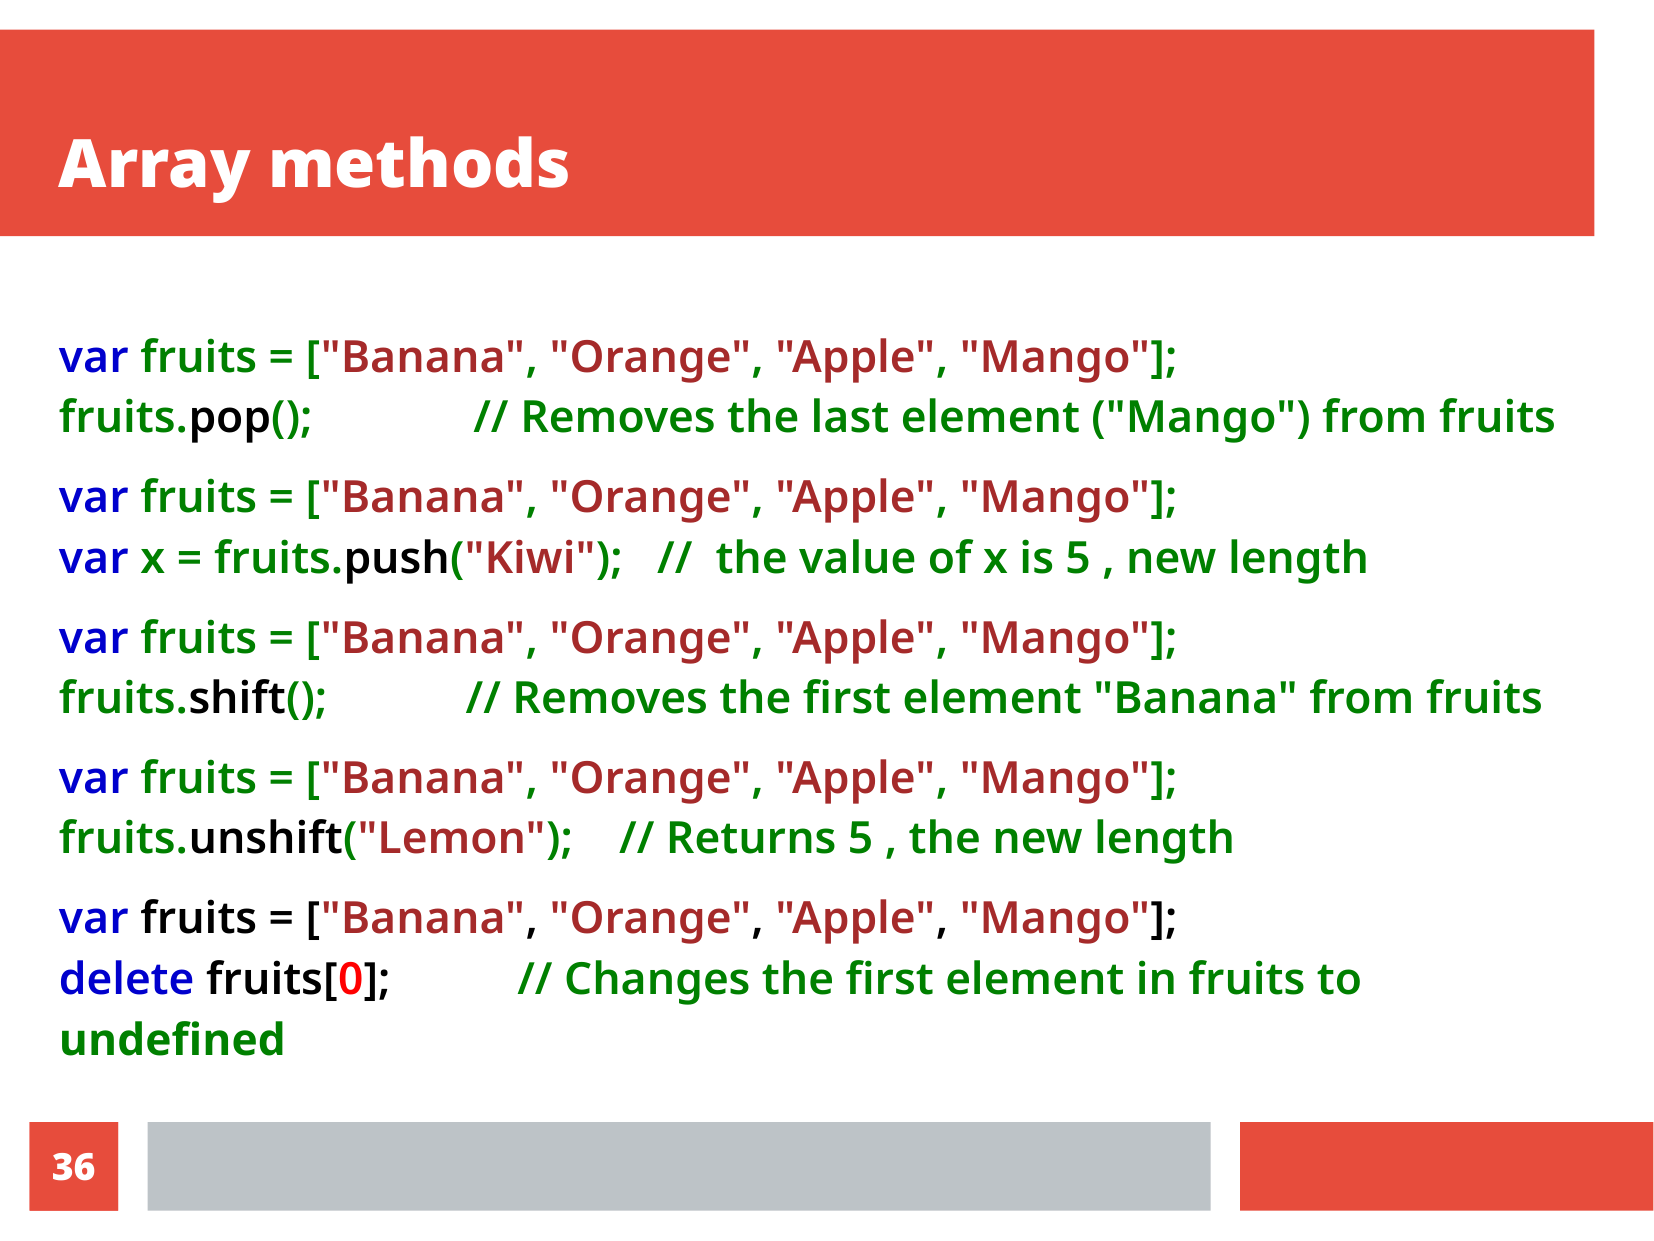

# Array methods
var fruits = ["Banana", "Orange", "Apple", "Mango"];
fruits.pop();              // Removes the last element ("Mango") from fruits
var fruits = ["Banana", "Orange", "Apple", "Mango"];
var x = fruits.push("Kiwi");   //  the value of x is 5 , new length
var fruits = ["Banana", "Orange", "Apple", "Mango"];
fruits.shift();            // Removes the first element "Banana" from fruits
var fruits = ["Banana", "Orange", "Apple", "Mango"];
fruits.unshift("Lemon");    // Returns 5 , the new length
var fruits = ["Banana", "Orange", "Apple", "Mango"];
delete fruits[0];           // Changes the first element in fruits to undefined
36